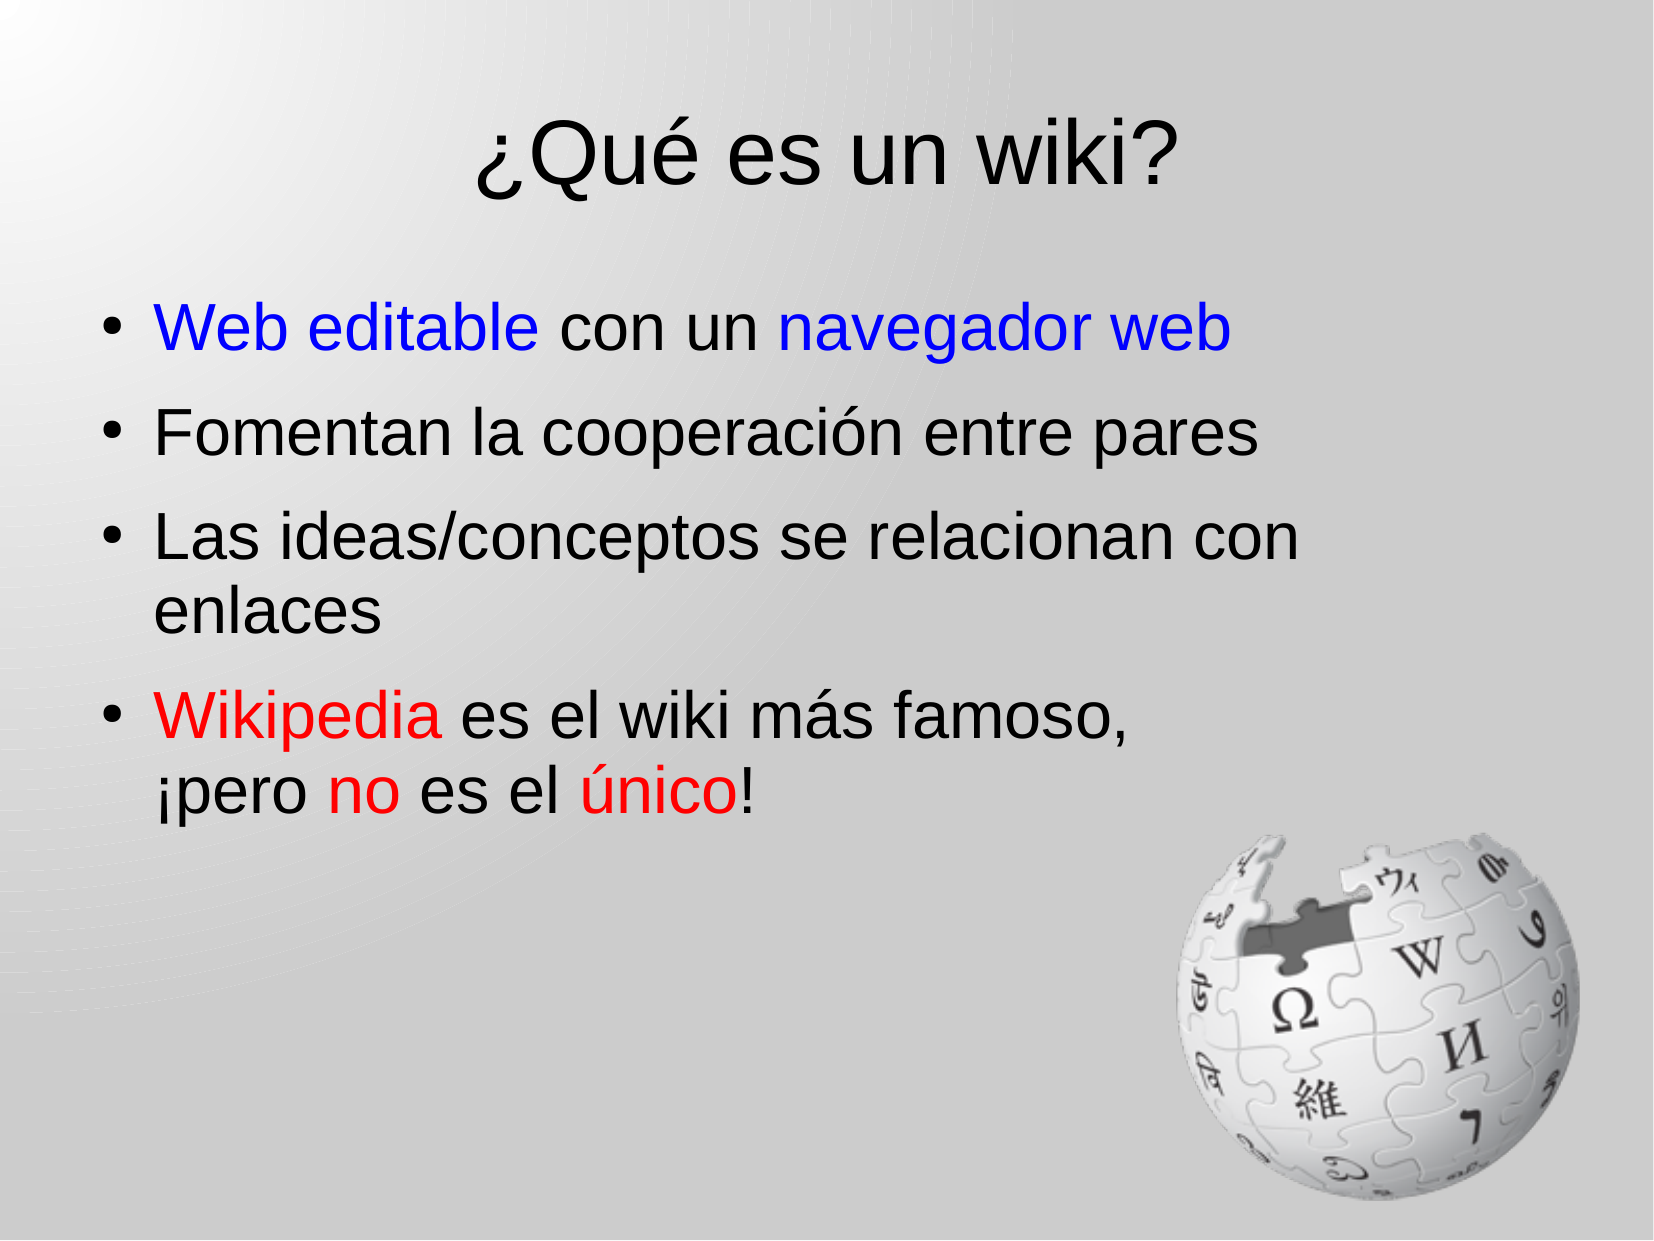

# ¿Qué es un wiki?
Web editable con un navegador web
Fomentan la cooperación entre pares
Las ideas/conceptos se relacionan con enlaces
Wikipedia es el wiki más famoso,
¡pero no es el único!